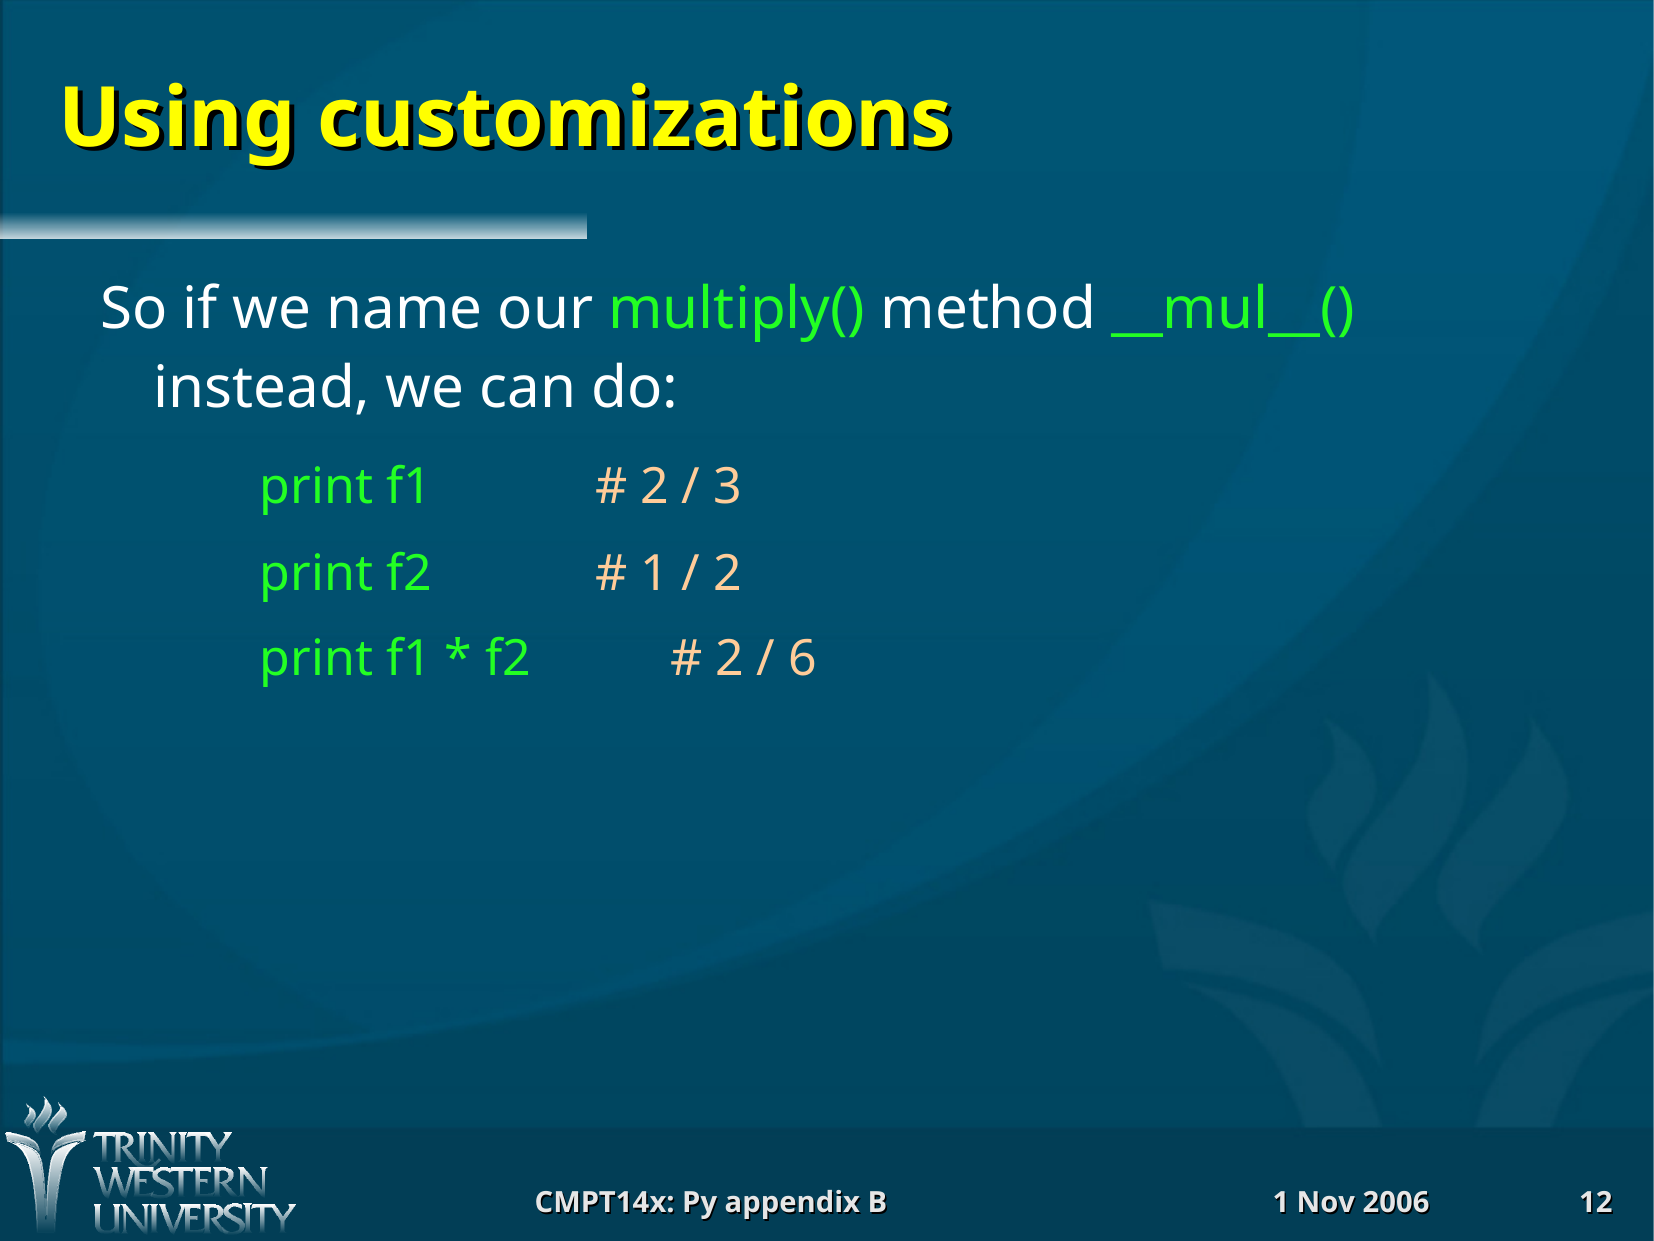

# Using customizations
So if we name our multiply() method __mul__() instead, we can do:
print f1			# 2 / 3
print f2			# 1 / 2
print f1 * f2		# 2 / 6
CMPT14x: Py appendix B
1 Nov 2006
12